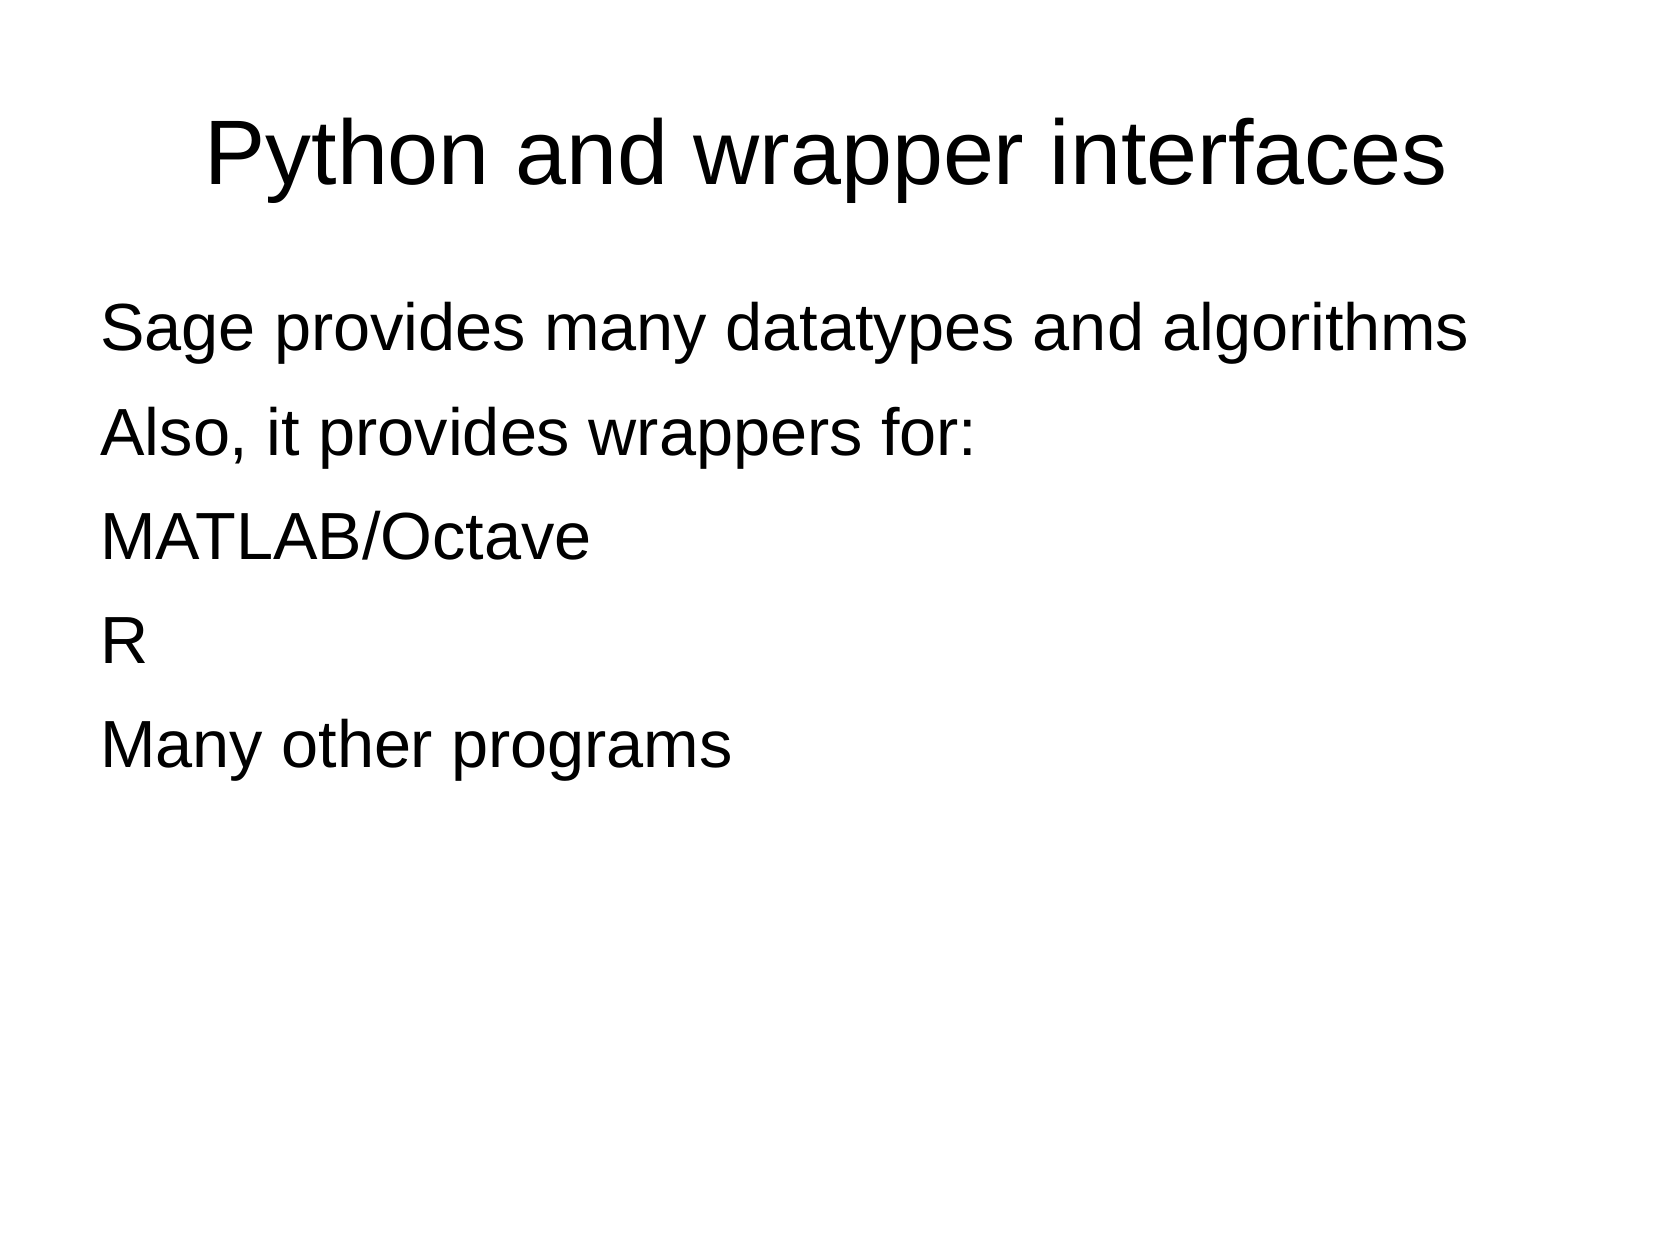

# Python and wrapper interfaces
Sage provides many datatypes and algorithms
Also, it provides wrappers for:
MATLAB/Octave
R
Many other programs